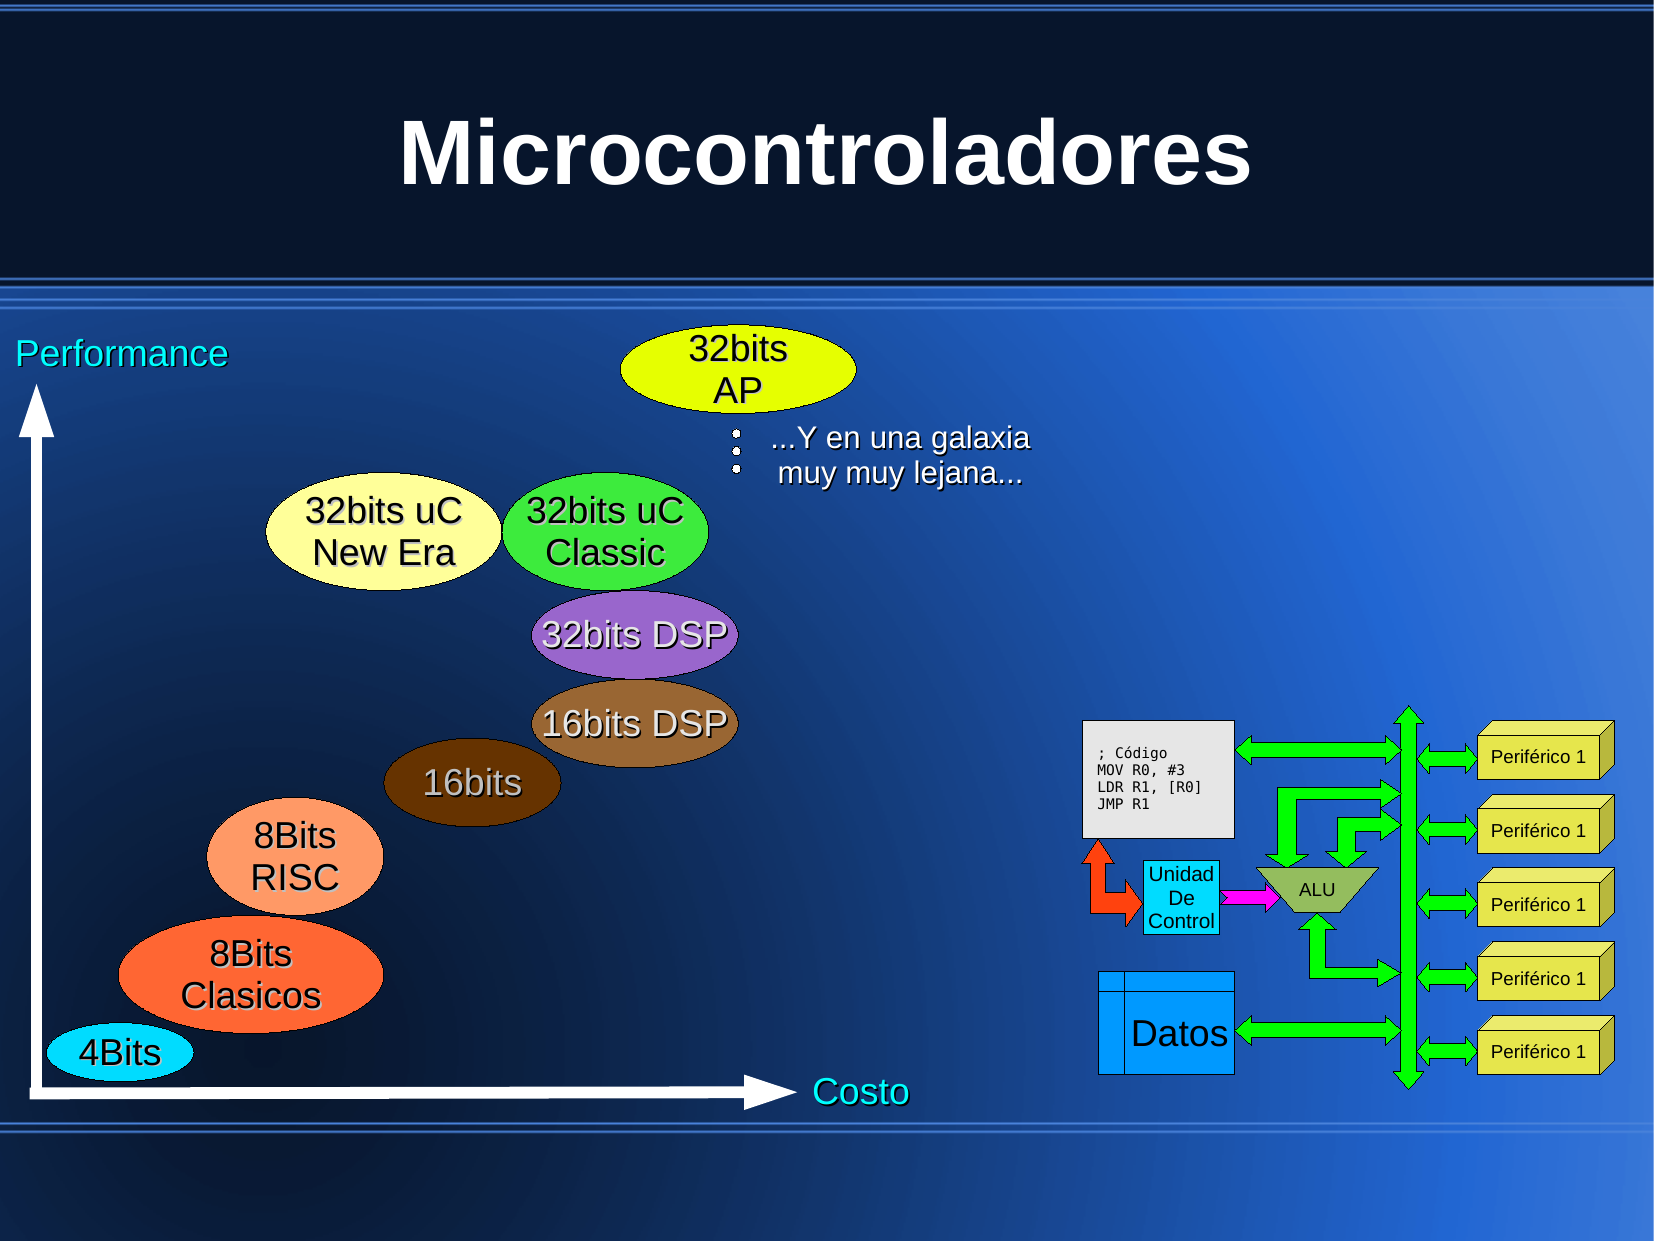

# Microcontroladores
Performance
32bits
AP
...Y en una galaxia muy muy lejana...
32bits uC
New Era
32bits uC
Classic
32bits DSP
16bits DSP
; Código
MOV R0, #3
LDR R1, [R0]
JMP R1
Periférico 1
Periférico 1
Unidad
De
Control
ALU
Periférico 1
Periférico 1
Datos
Periférico 1
16bits
8Bits
RISC
8Bits
Clasicos
4Bits
Costo